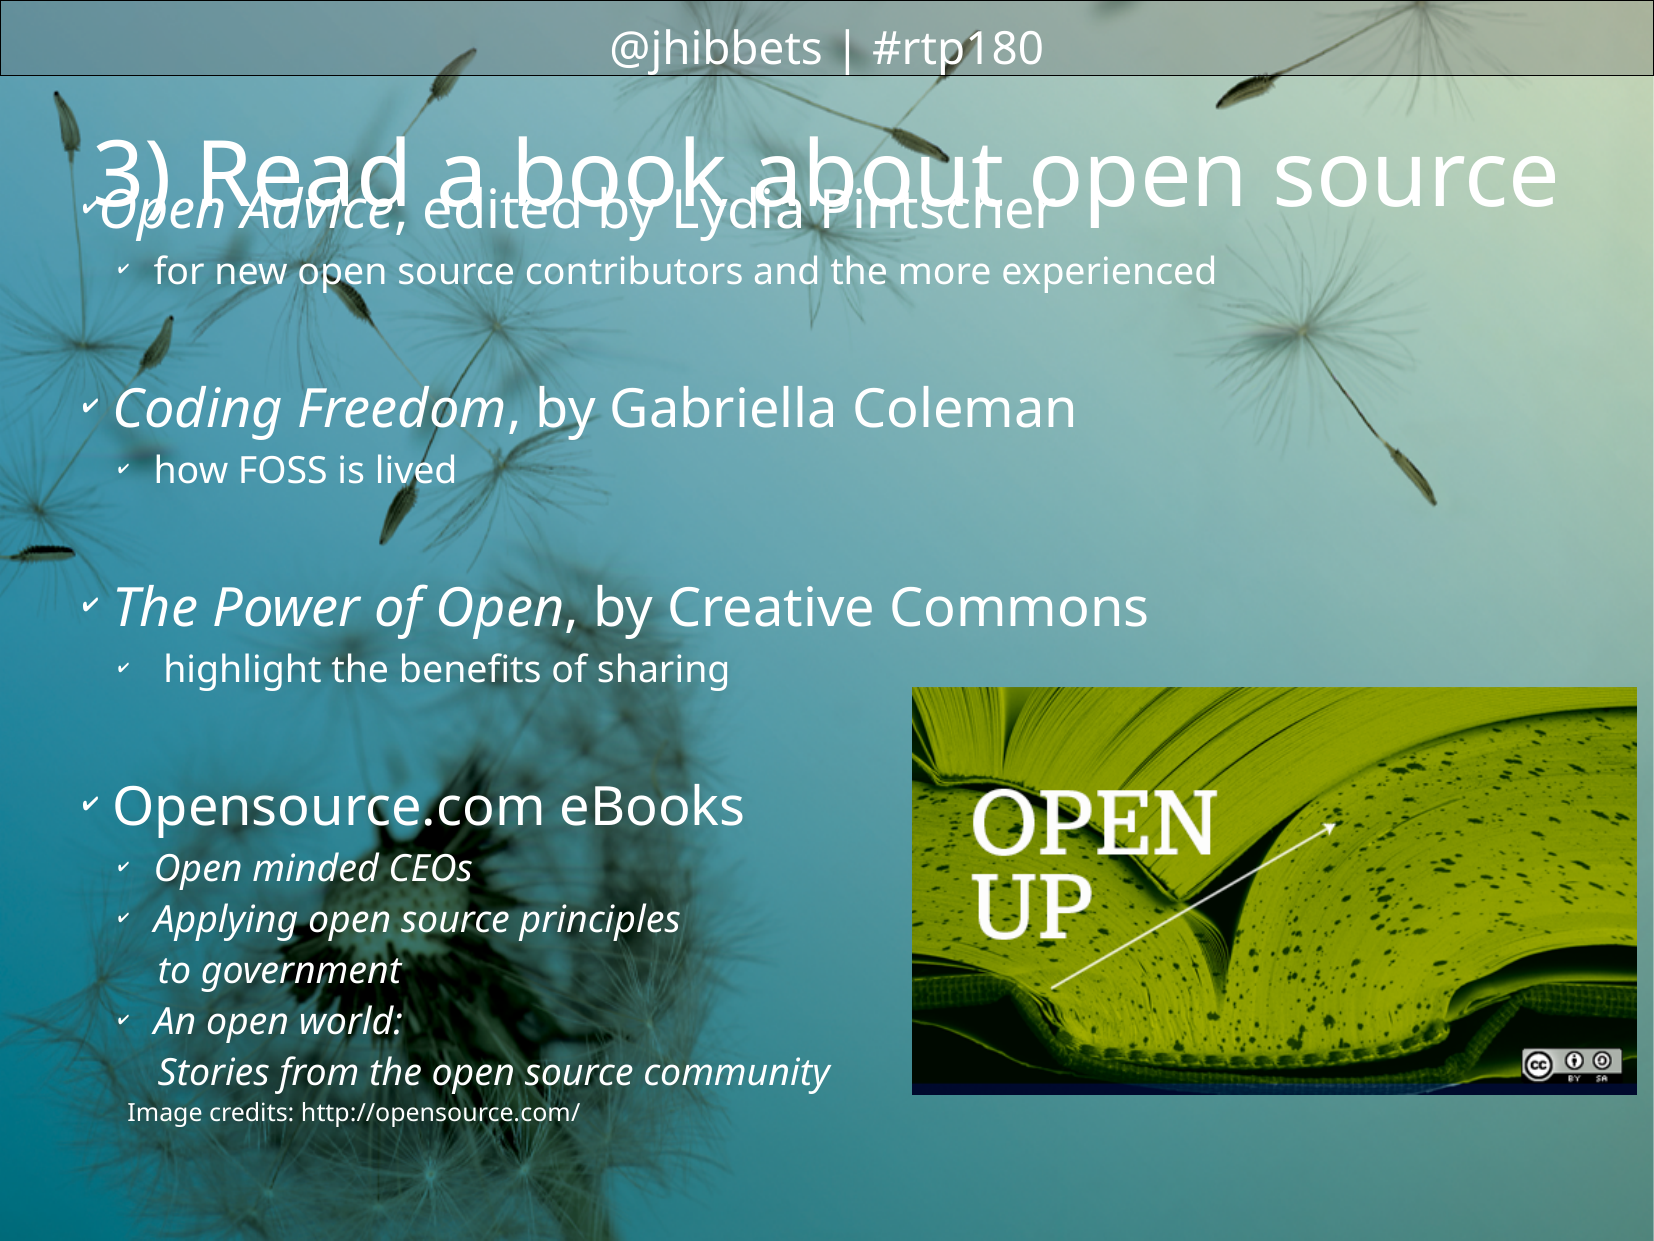

# 3) Read a book about open source
Open Advice, edited by Lydia Pintscher
for new open source contributors and the more experienced
 Coding Freedom, by Gabriella Coleman
how FOSS is lived
 The Power of Open, by Creative Commons
 highlight the benefits of sharing
 Opensource.com eBooks
Open minded CEOs
Applying open source principles
	to government
An open world:
	Stories from the open source community
Image credits: http://opensource.com/